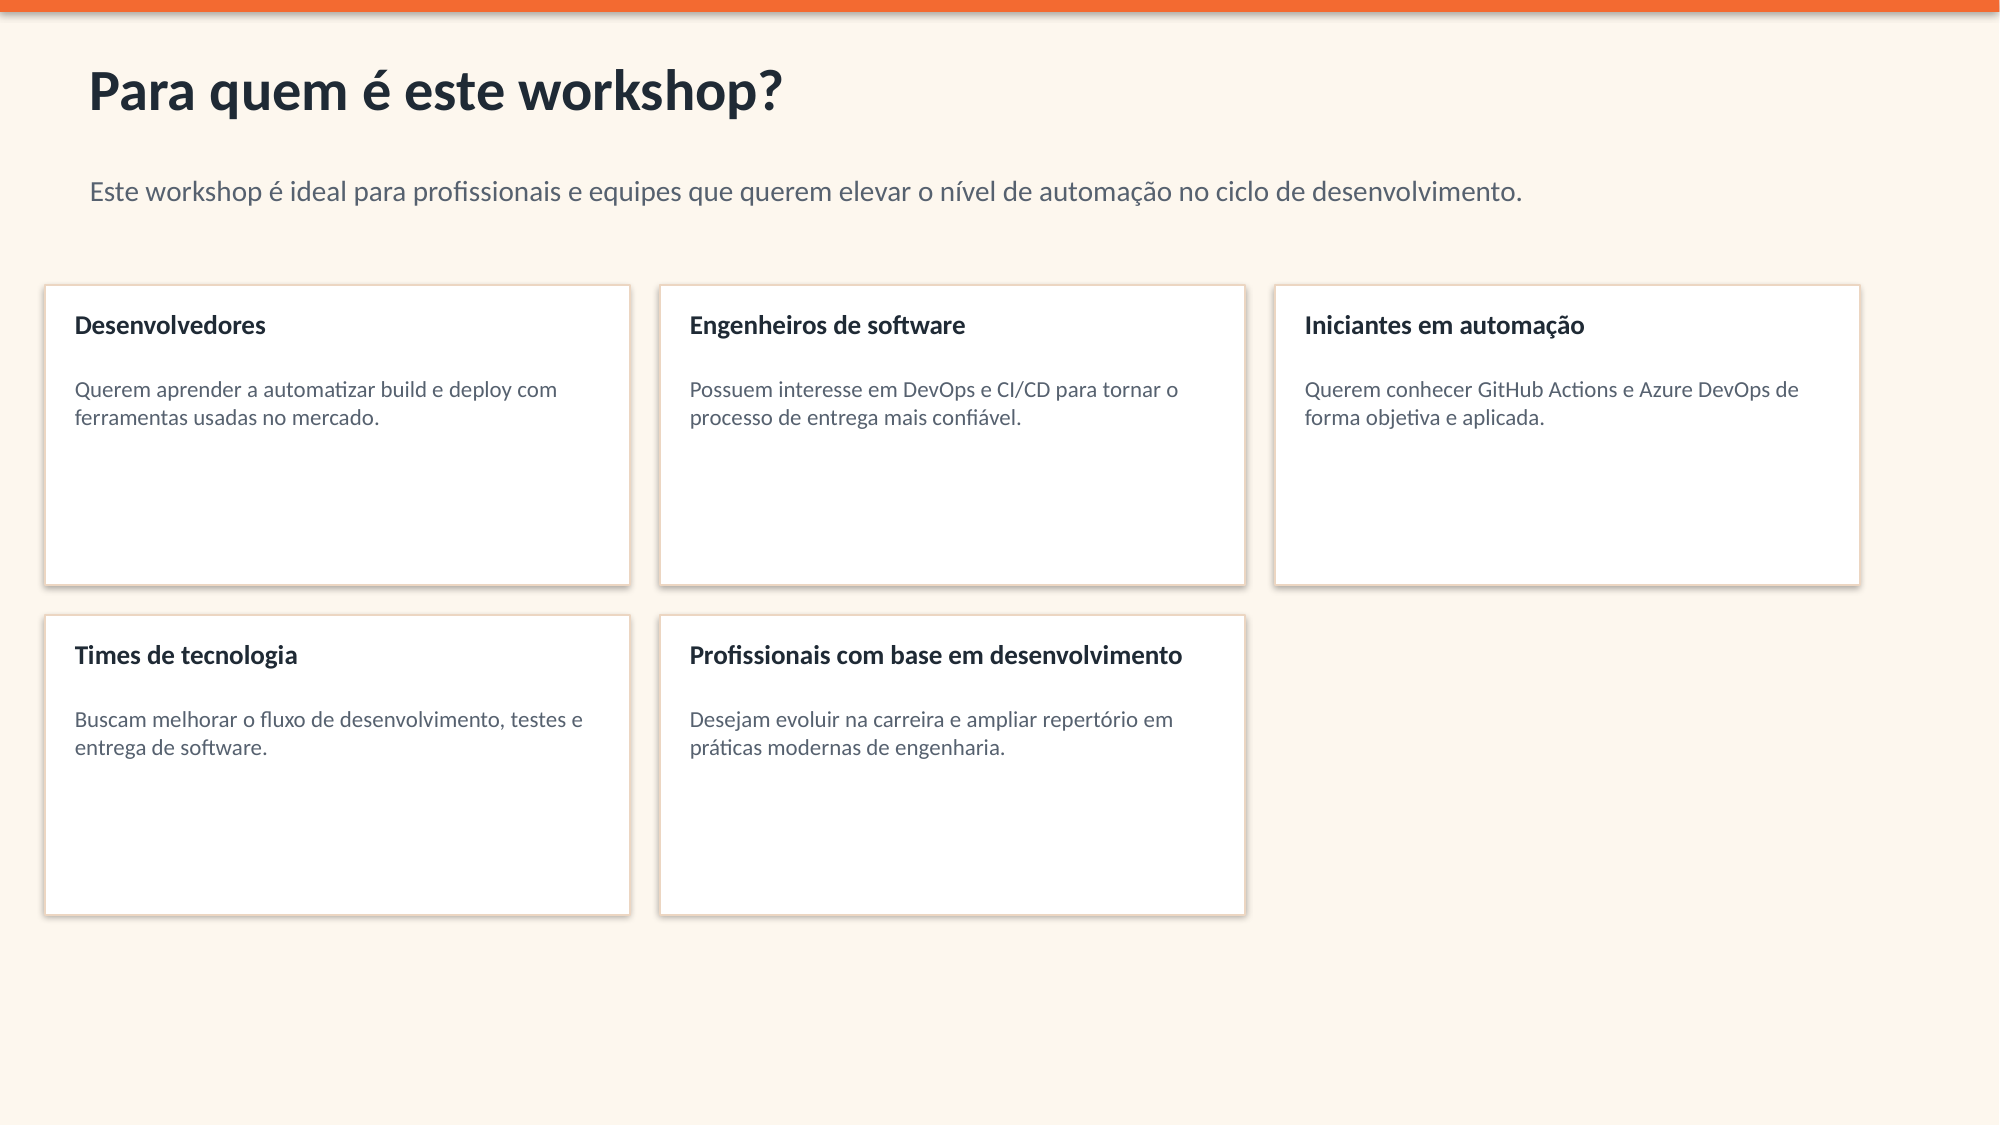

Para quem é este workshop?
Este workshop é ideal para profissionais e equipes que querem elevar o nível de automação no ciclo de desenvolvimento.
Desenvolvedores
Engenheiros de software
Iniciantes em automação
Querem aprender a automatizar build e deploy com ferramentas usadas no mercado.
Possuem interesse em DevOps e CI/CD para tornar o processo de entrega mais confiável.
Querem conhecer GitHub Actions e Azure DevOps de forma objetiva e aplicada.
Times de tecnologia
Profissionais com base em desenvolvimento
Buscam melhorar o fluxo de desenvolvimento, testes e entrega de software.
Desejam evoluir na carreira e ampliar repertório em práticas modernas de engenharia.